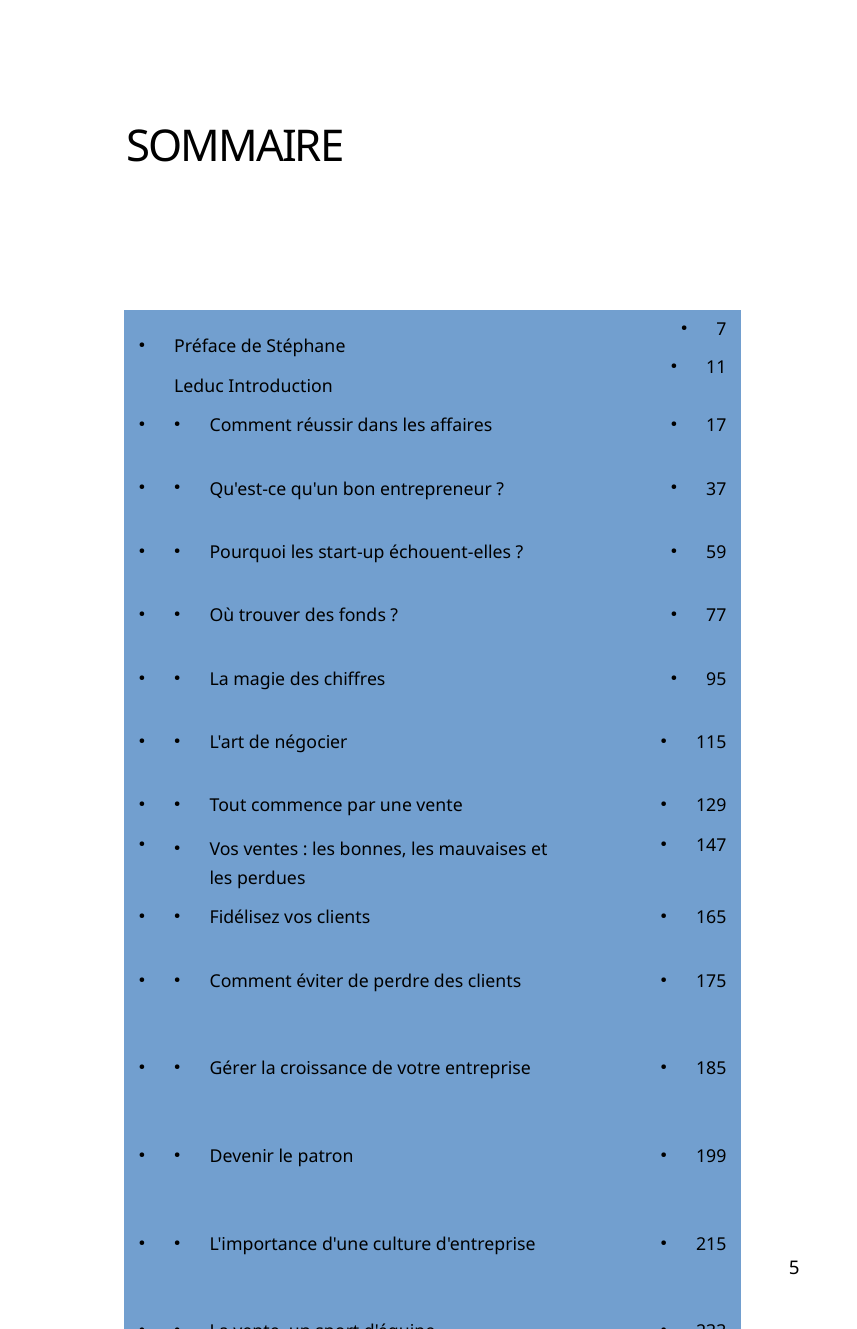

SOMMAIRE
| Préface de Stéphane Leduc Introduction | | 7 11 |
| --- | --- | --- |
| 1. | Comment réussir dans les affaires | 17 |
| 2. | Qu'est-ce qu'un bon entrepreneur ? | 37 |
| 3. | Pourquoi les start-up échouent-elles ? | 59 |
| 4. | Où trouver des fonds ? | 77 |
| 5. | La magie des chiffres | 95 |
| 6. | L'art de négocier | 115 |
| Z | Tout commence par une vente | 129 |
| 8. | Vos ventes : les bonnes, les mauvaises et les perdues | 147 |
| 9. | Fidélisez vos clients | 165 |
| 10. | Comment éviter de perdre des clients | 175 |
| 11. | Gérer la croissance de votre entreprise | 185 |
| 12. | Devenir le patron | 199 |
| 13. | L'importance d'une culture d'entreprise | 215 |
| 14. | La vente, un sport d'équipe | 233 |
| 15. | Où trouver de bons conseils ? | 251 |
| 16. | Quand l'élève est prêt, le maître apparaît | 271 |
| 17 | Des nouvelles de la famille Stone | 289 |
| Remerciements | | 307 |
| Table des matières | | 311 |
5